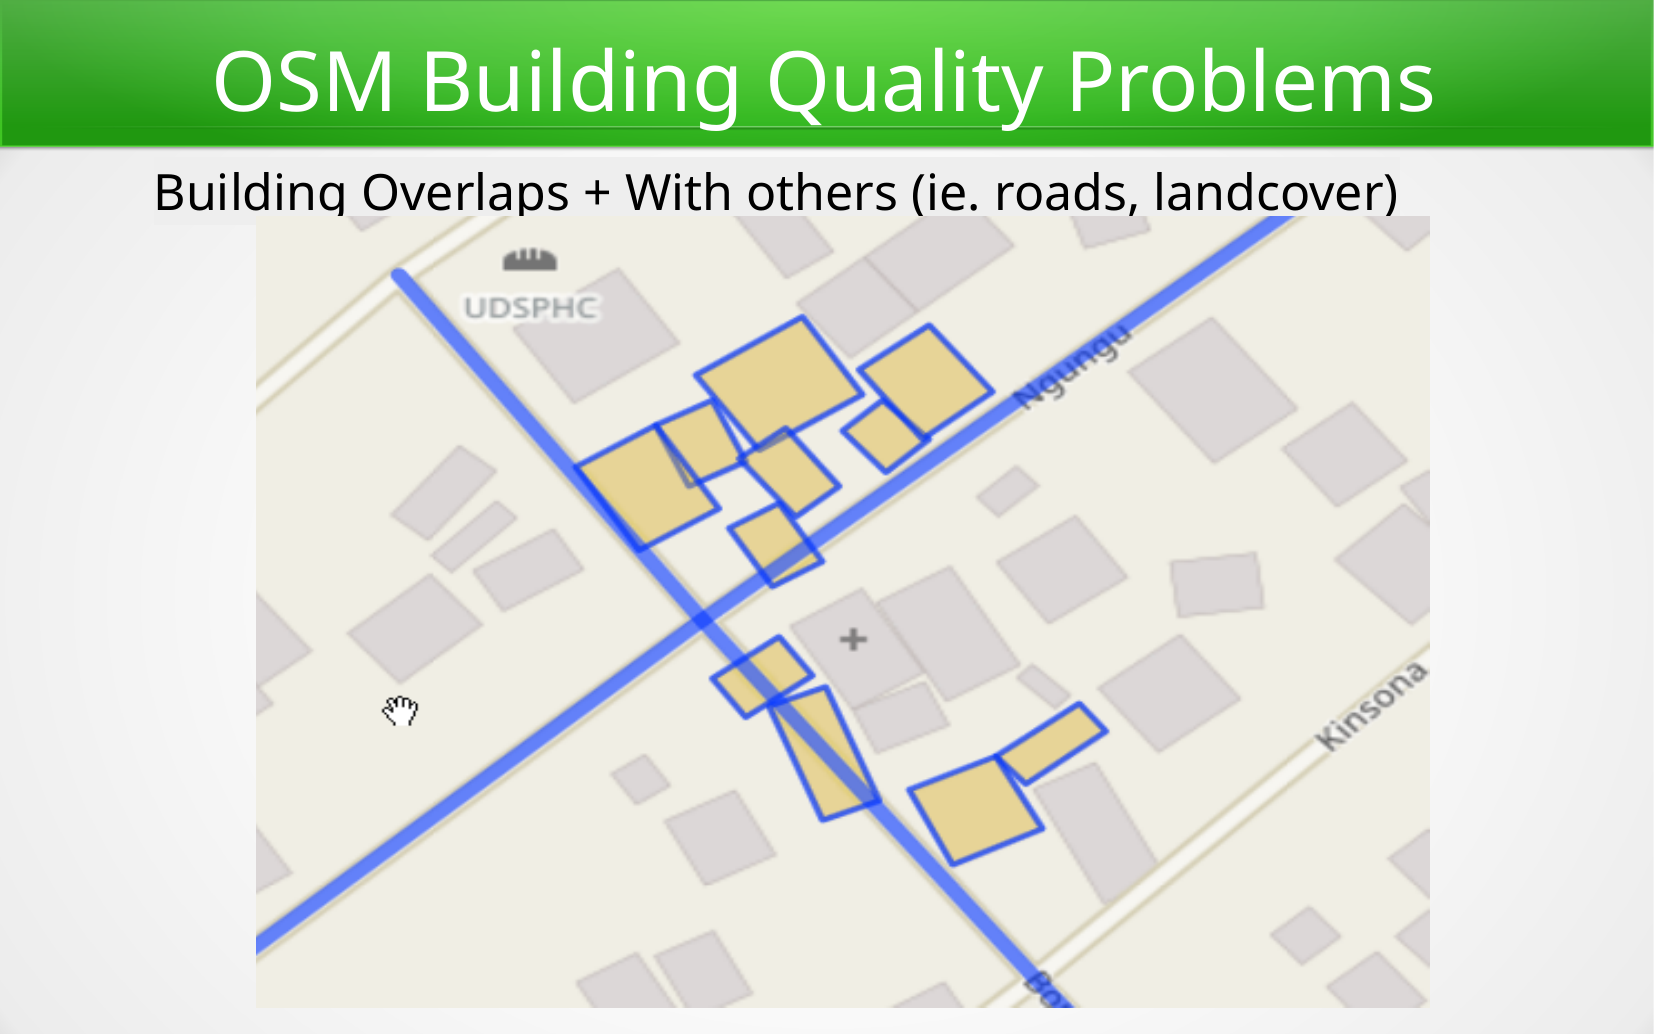

# OSM Building Quality Problems
Building Overlaps + With others (ie. roads, landcover)